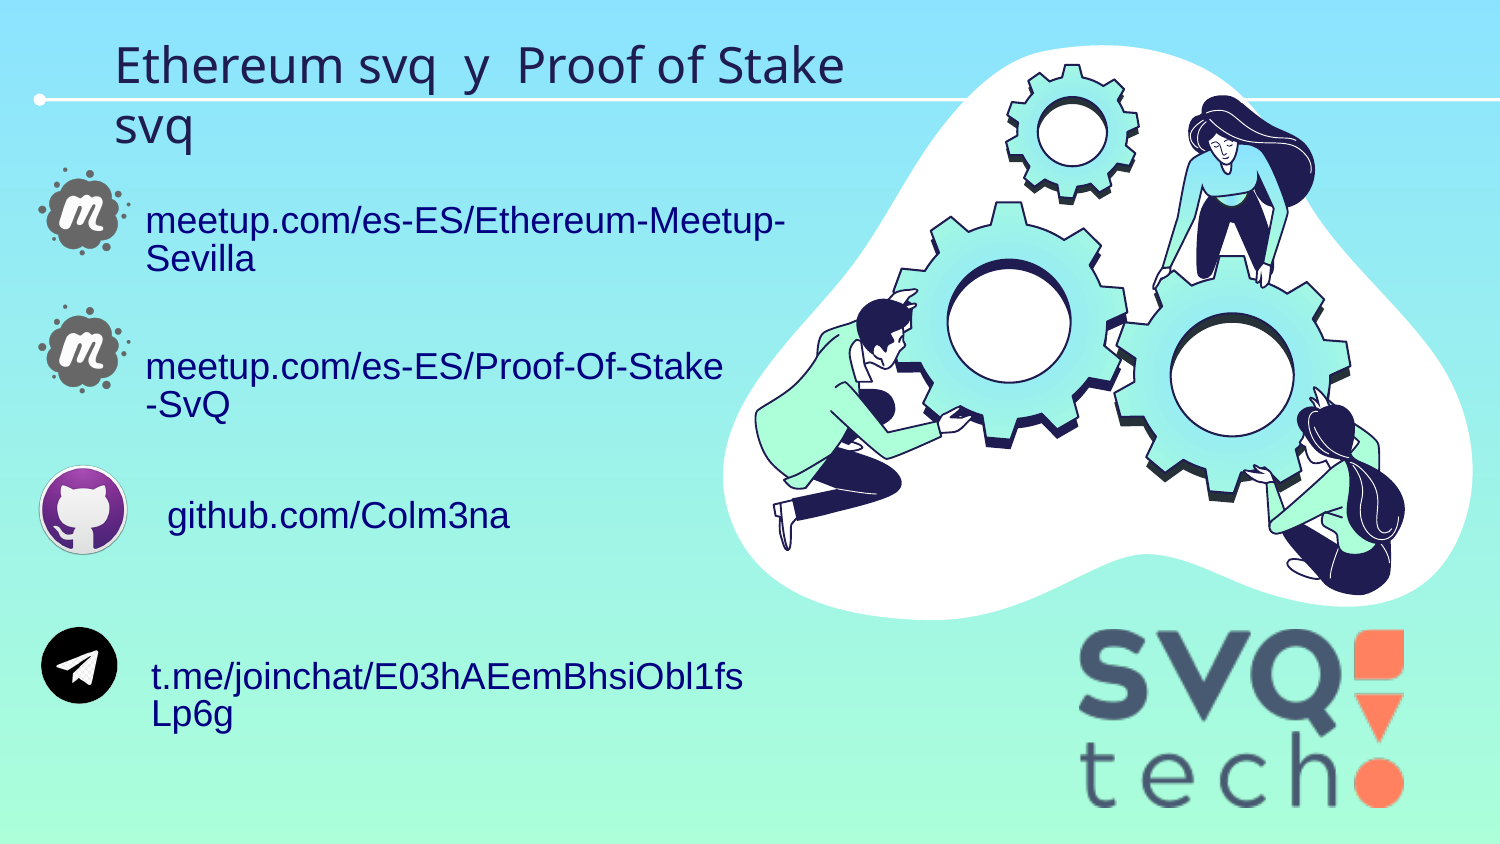

Ethereum svq y Proof of Stake svq
meetup.com/es-ES/Ethereum-Meetup-Sevilla
meetup.com/es-ES/Proof-Of-Stake-SvQ
#
github.com/Colm3na
t.me/joinchat/E03hAEemBhsiObl1fsLp6g